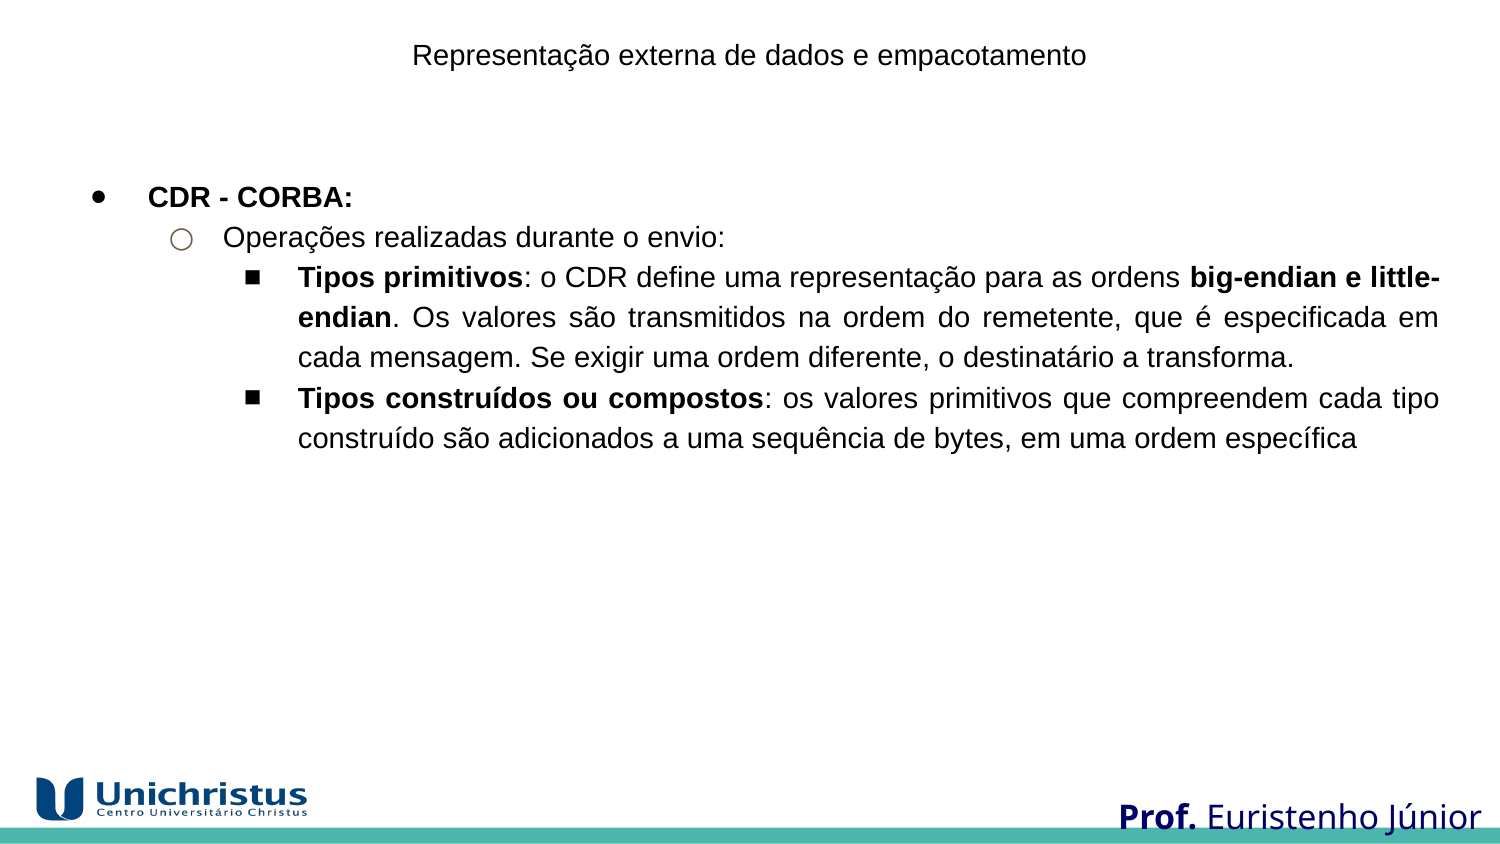

# Representação externa de dados e empacotamento
CDR - CORBA:
Operações realizadas durante o envio:
Tipos primitivos: o CDR define uma representação para as ordens big-endian e little-endian. Os valores são transmitidos na ordem do remetente, que é especificada em cada mensagem. Se exigir uma ordem diferente, o destinatário a transforma.
Tipos construídos ou compostos: os valores primitivos que compreendem cada tipo construído são adicionados a uma sequência de bytes, em uma ordem específica